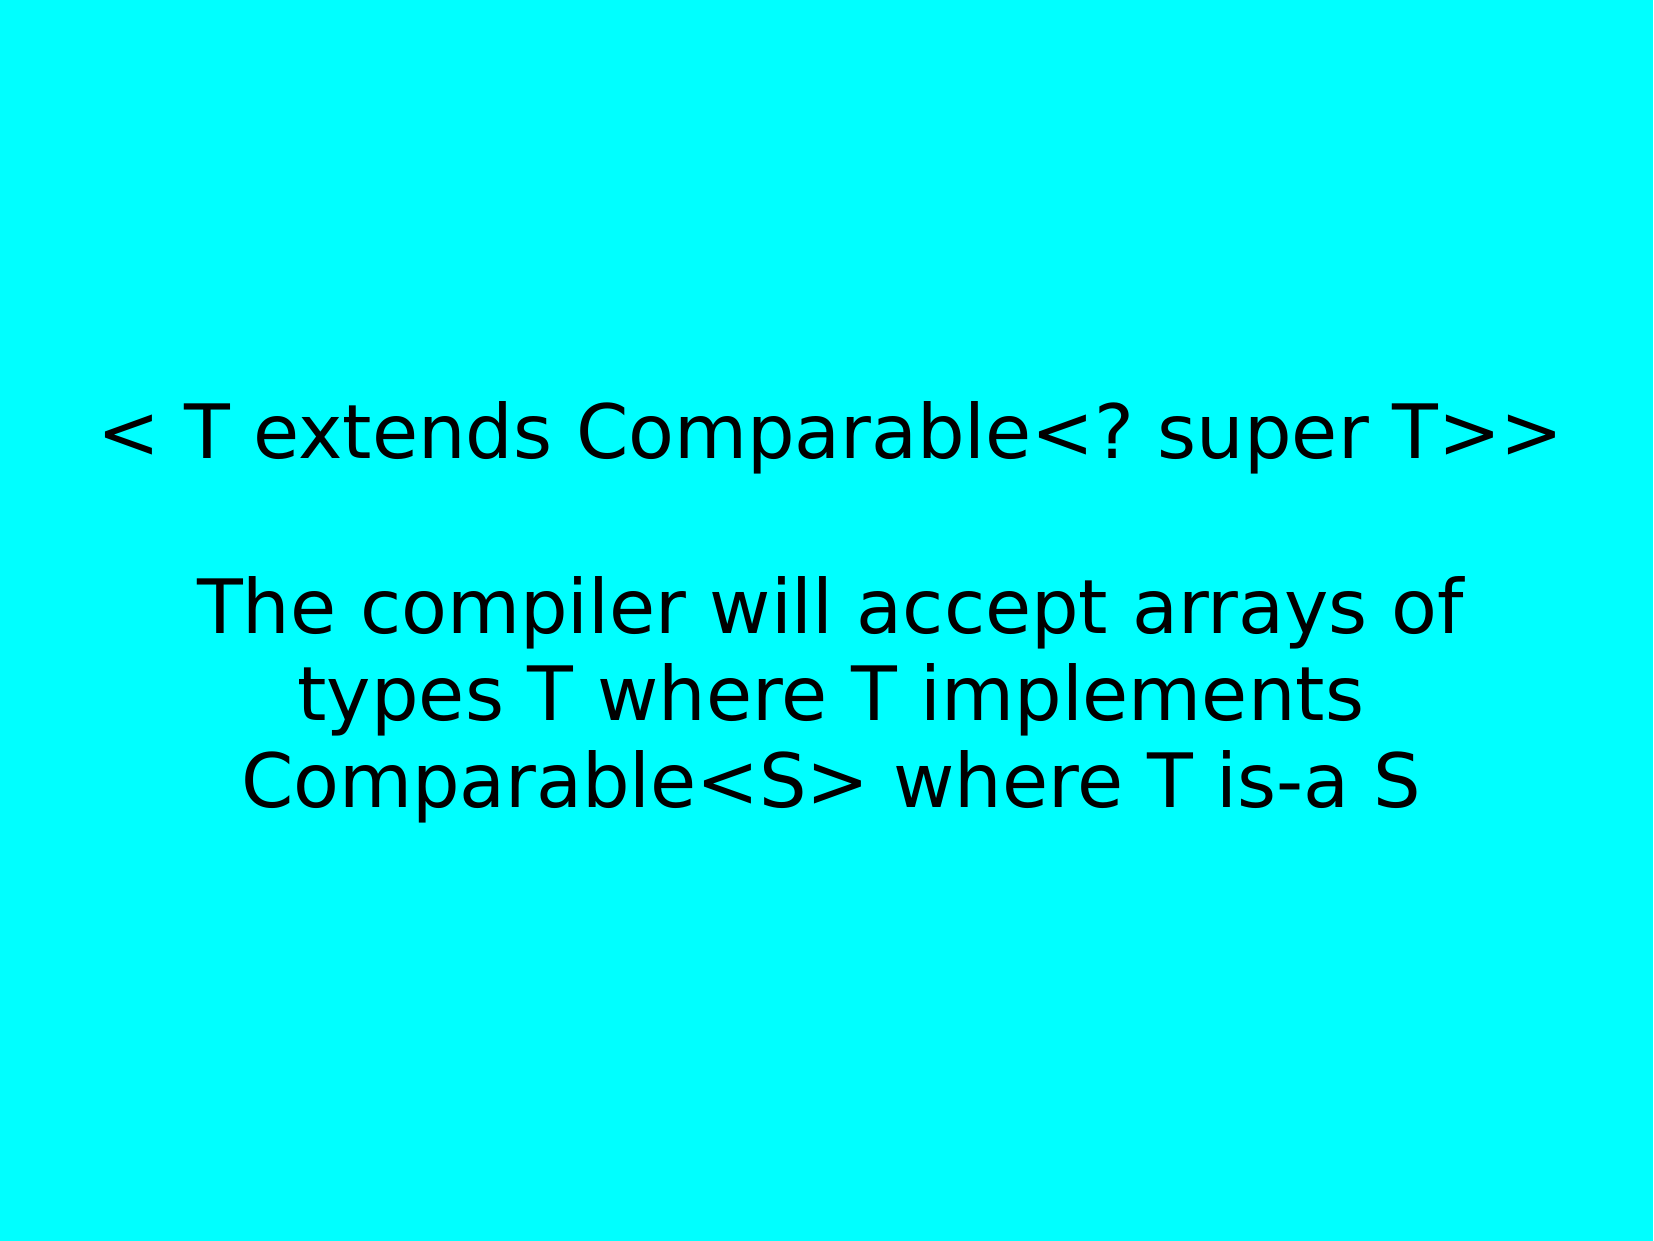

# < T extends Comparable<? super T>> The compiler will accept arrays of types T where T implements Comparable<S> where T is-a S